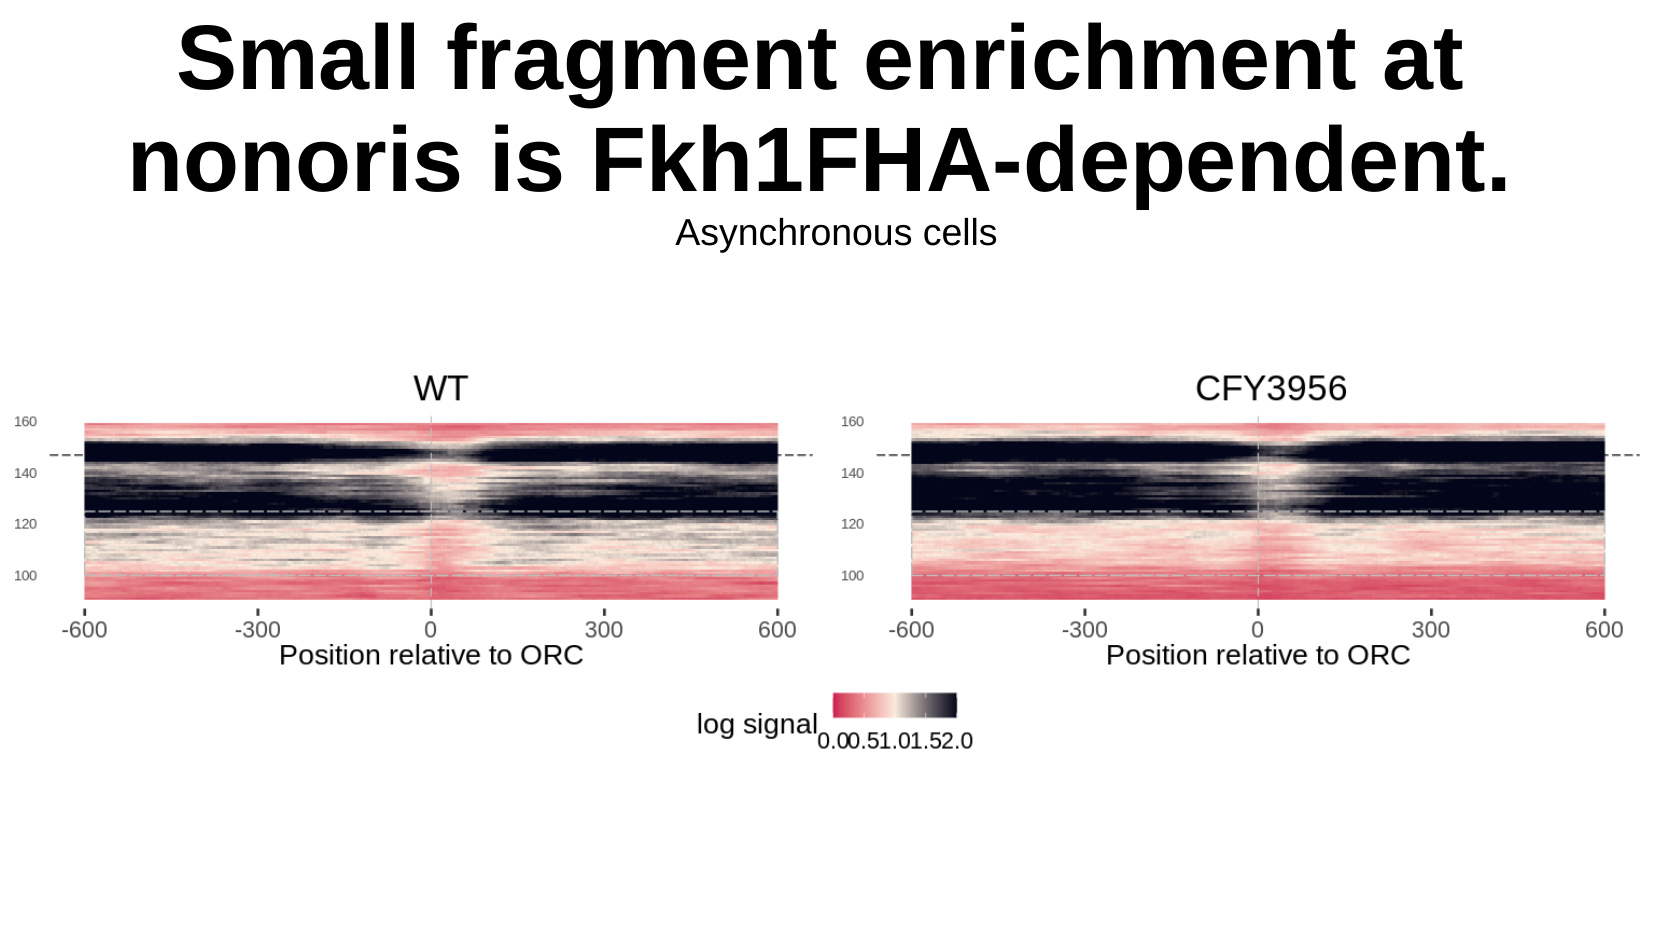

# Small fragment enrichment at nonoris is Fkh1FHA-dependent.
Asynchronous cells